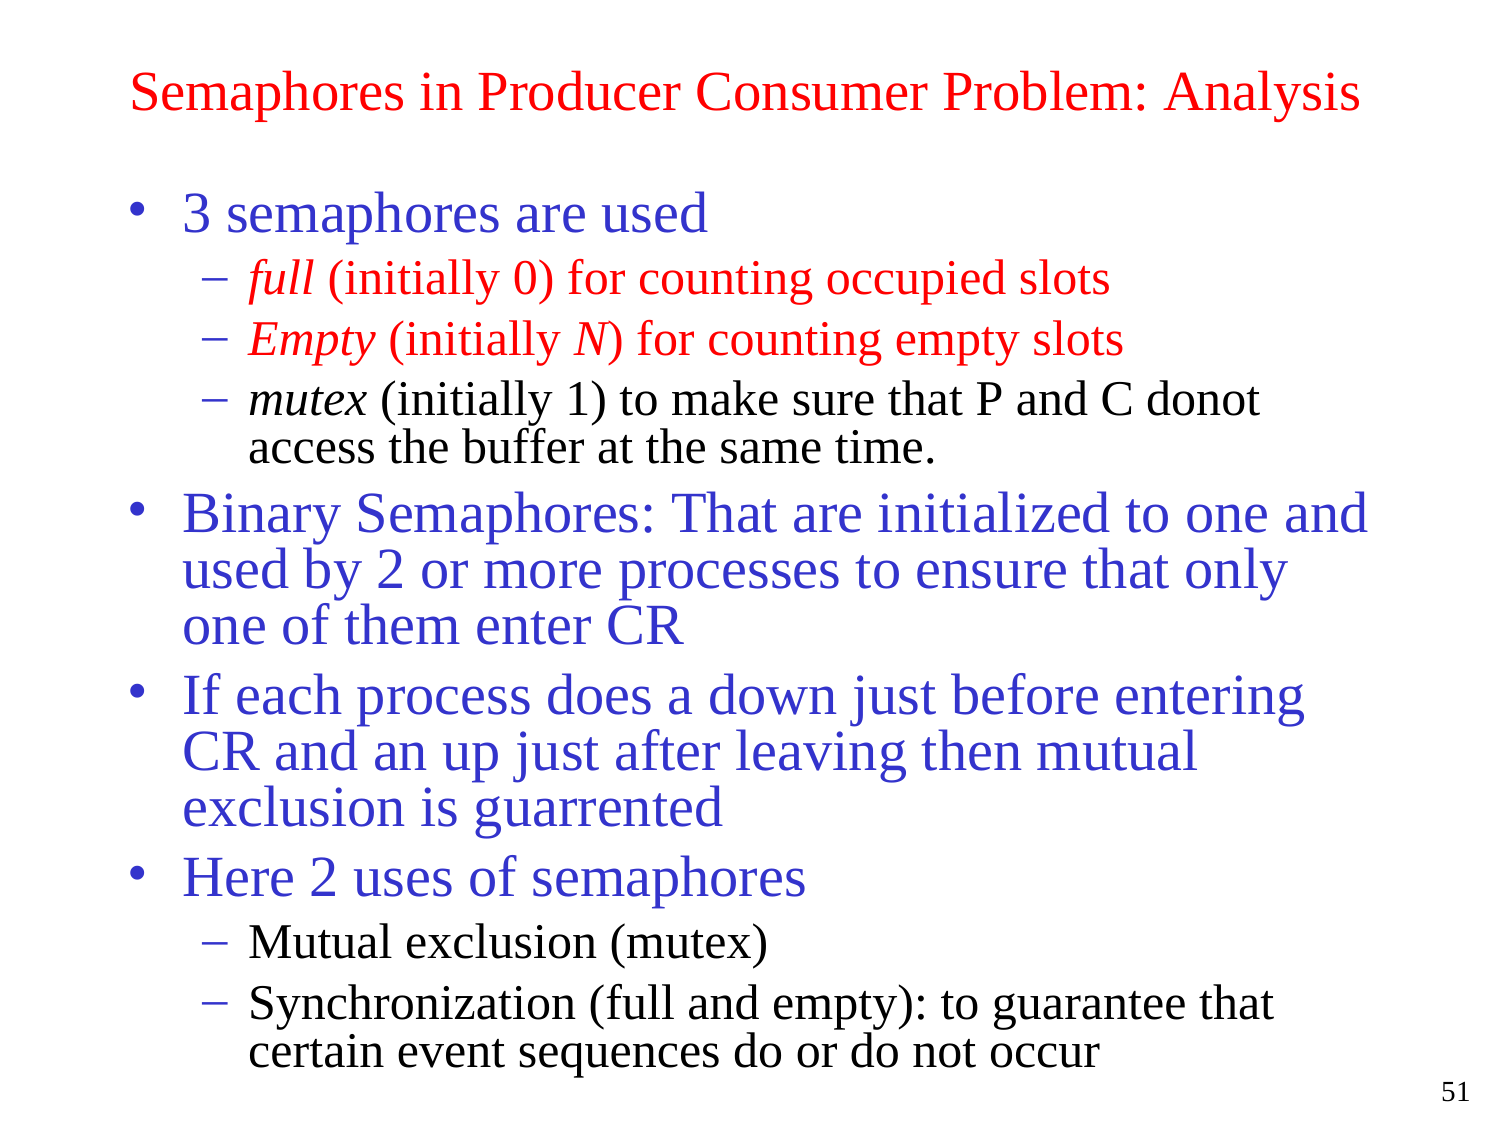

Semaphores in Producer Consumer Problem: Analysis
3 semaphores are used
full (initially 0) for counting occupied slots
Empty (initially N) for counting empty slots
mutex (initially 1) to make sure that P and C donot access the buffer at the same time.
Binary Semaphores: That are initialized to one and used by 2 or more processes to ensure that only one of them enter CR
If each process does a down just before entering CR and an up just after leaving then mutual exclusion is guarrented
Here 2 uses of semaphores
Mutual exclusion (mutex)
Synchronization (full and empty): to guarantee that certain event sequences do or do not occur